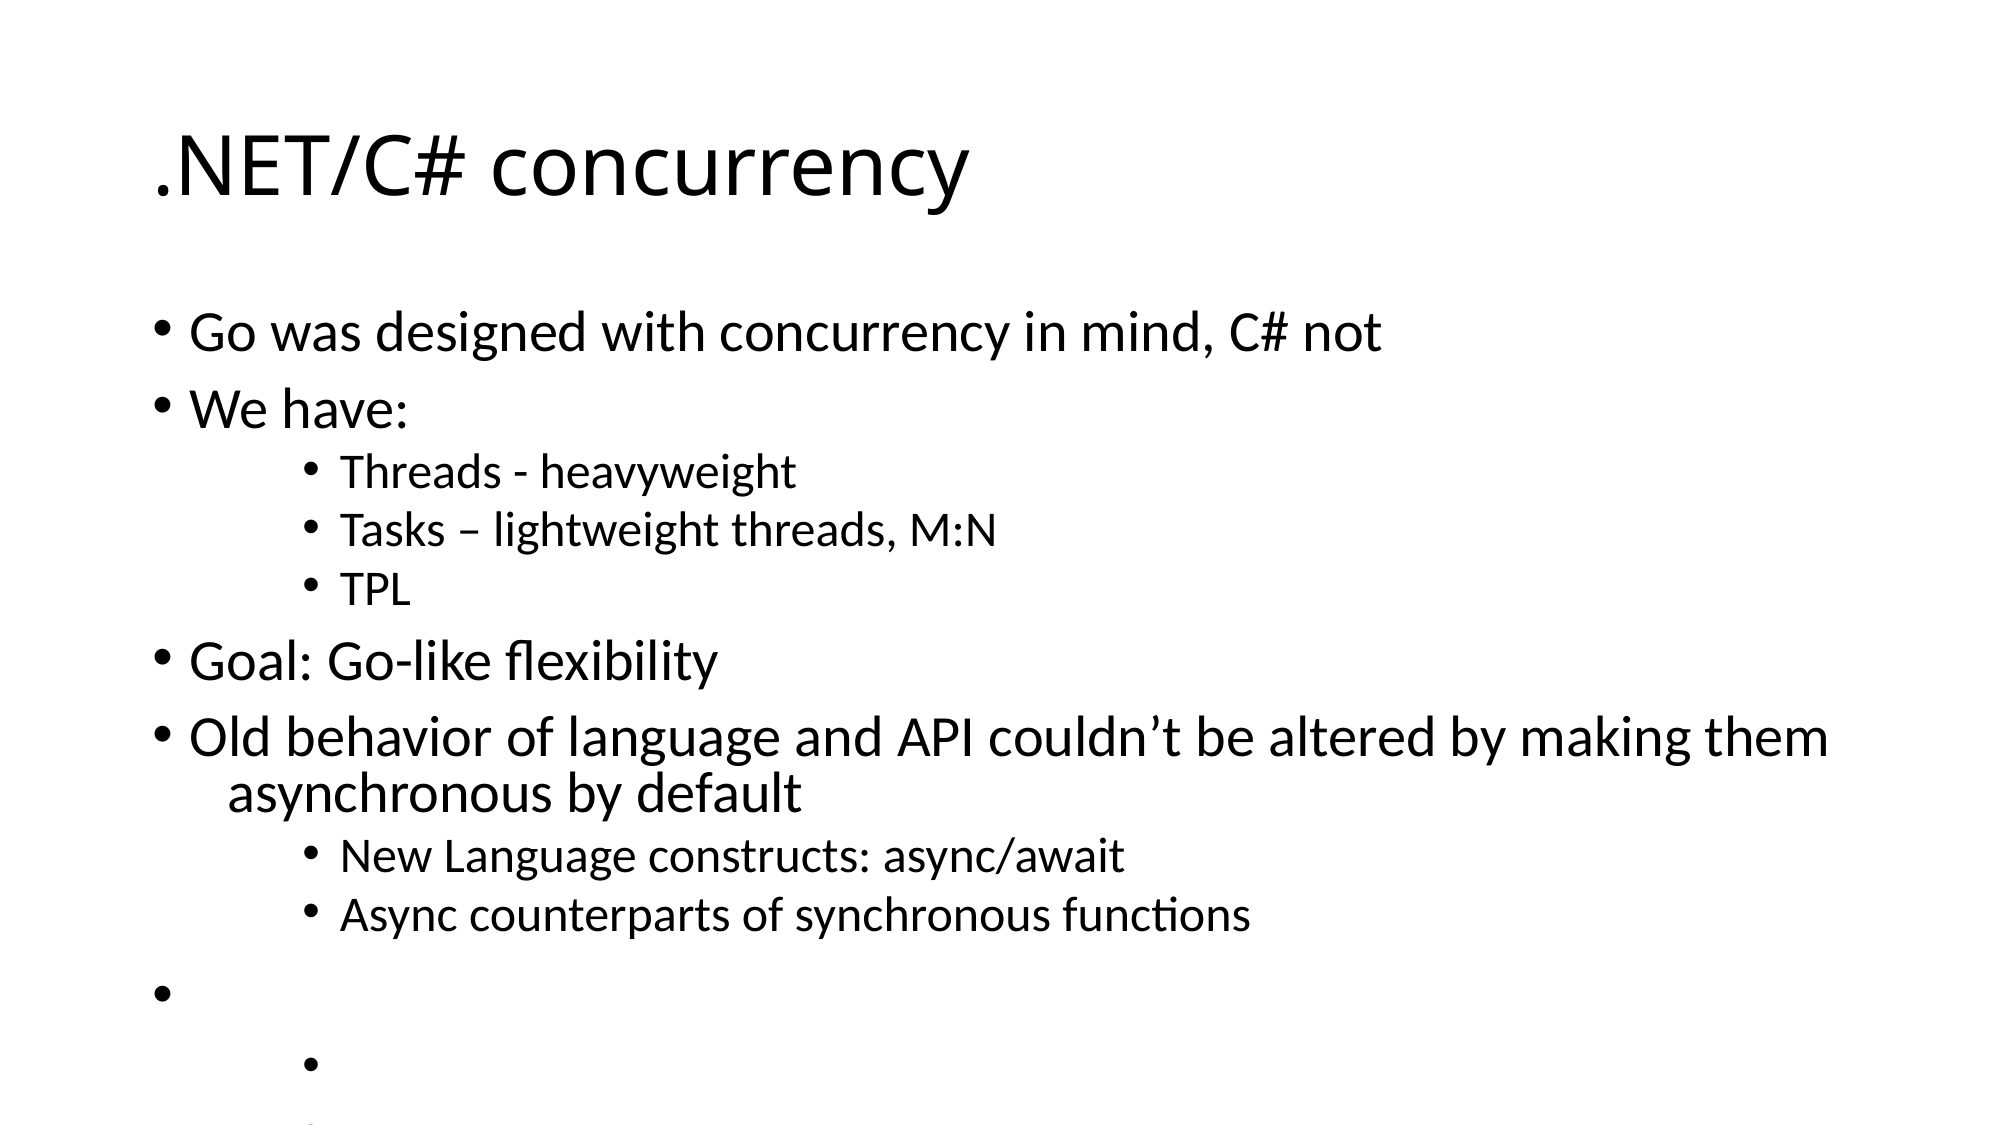

# .NET/C# concurrency
Go was designed with concurrency in mind, C# not
We have:
Threads - heavyweight
Tasks – lightweight threads, M:N
TPL
Goal: Go-like flexibility
Old behavior of language and API couldn’t be altered by making them asynchronous by default
New Language constructs: async/await
Async counterparts of synchronous functions